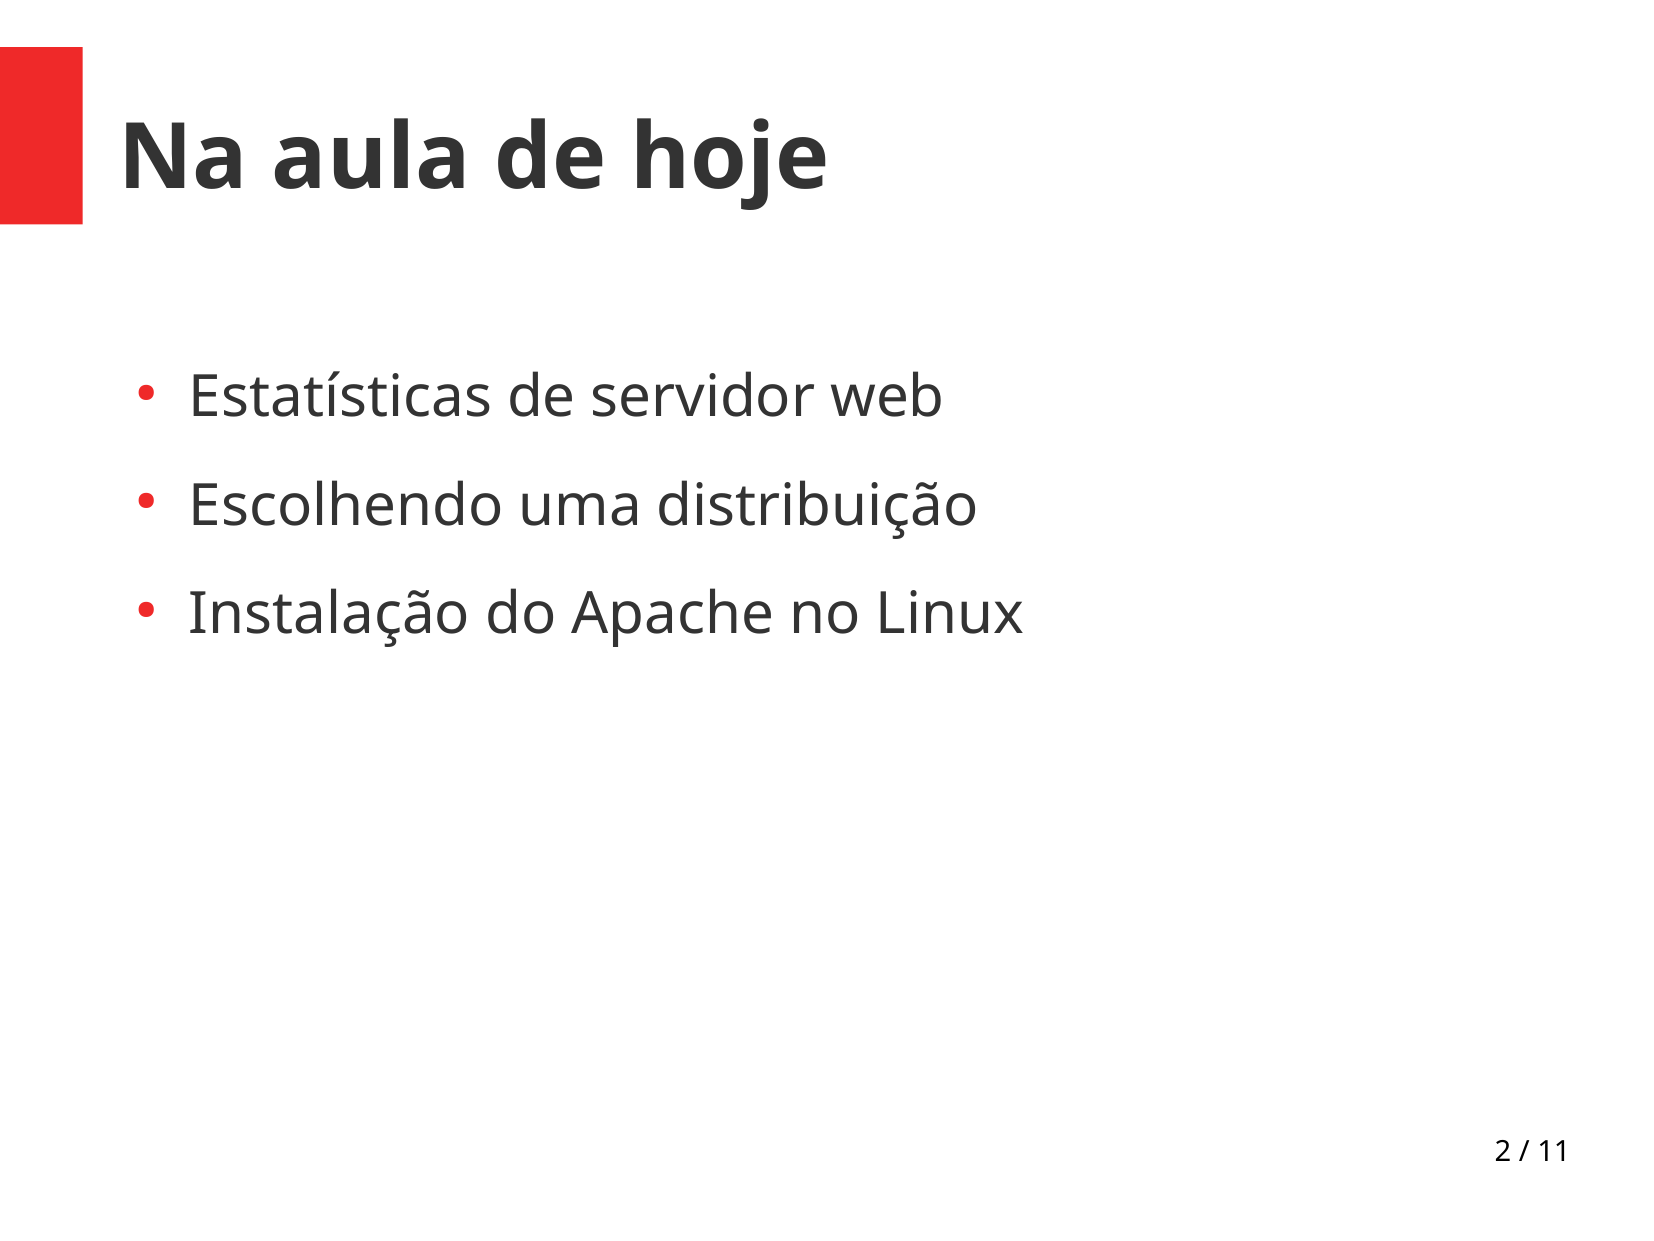

# Na aula de hoje
Estatísticas de servidor web
Escolhendo uma distribuição
Instalação do Apache no Linux
2